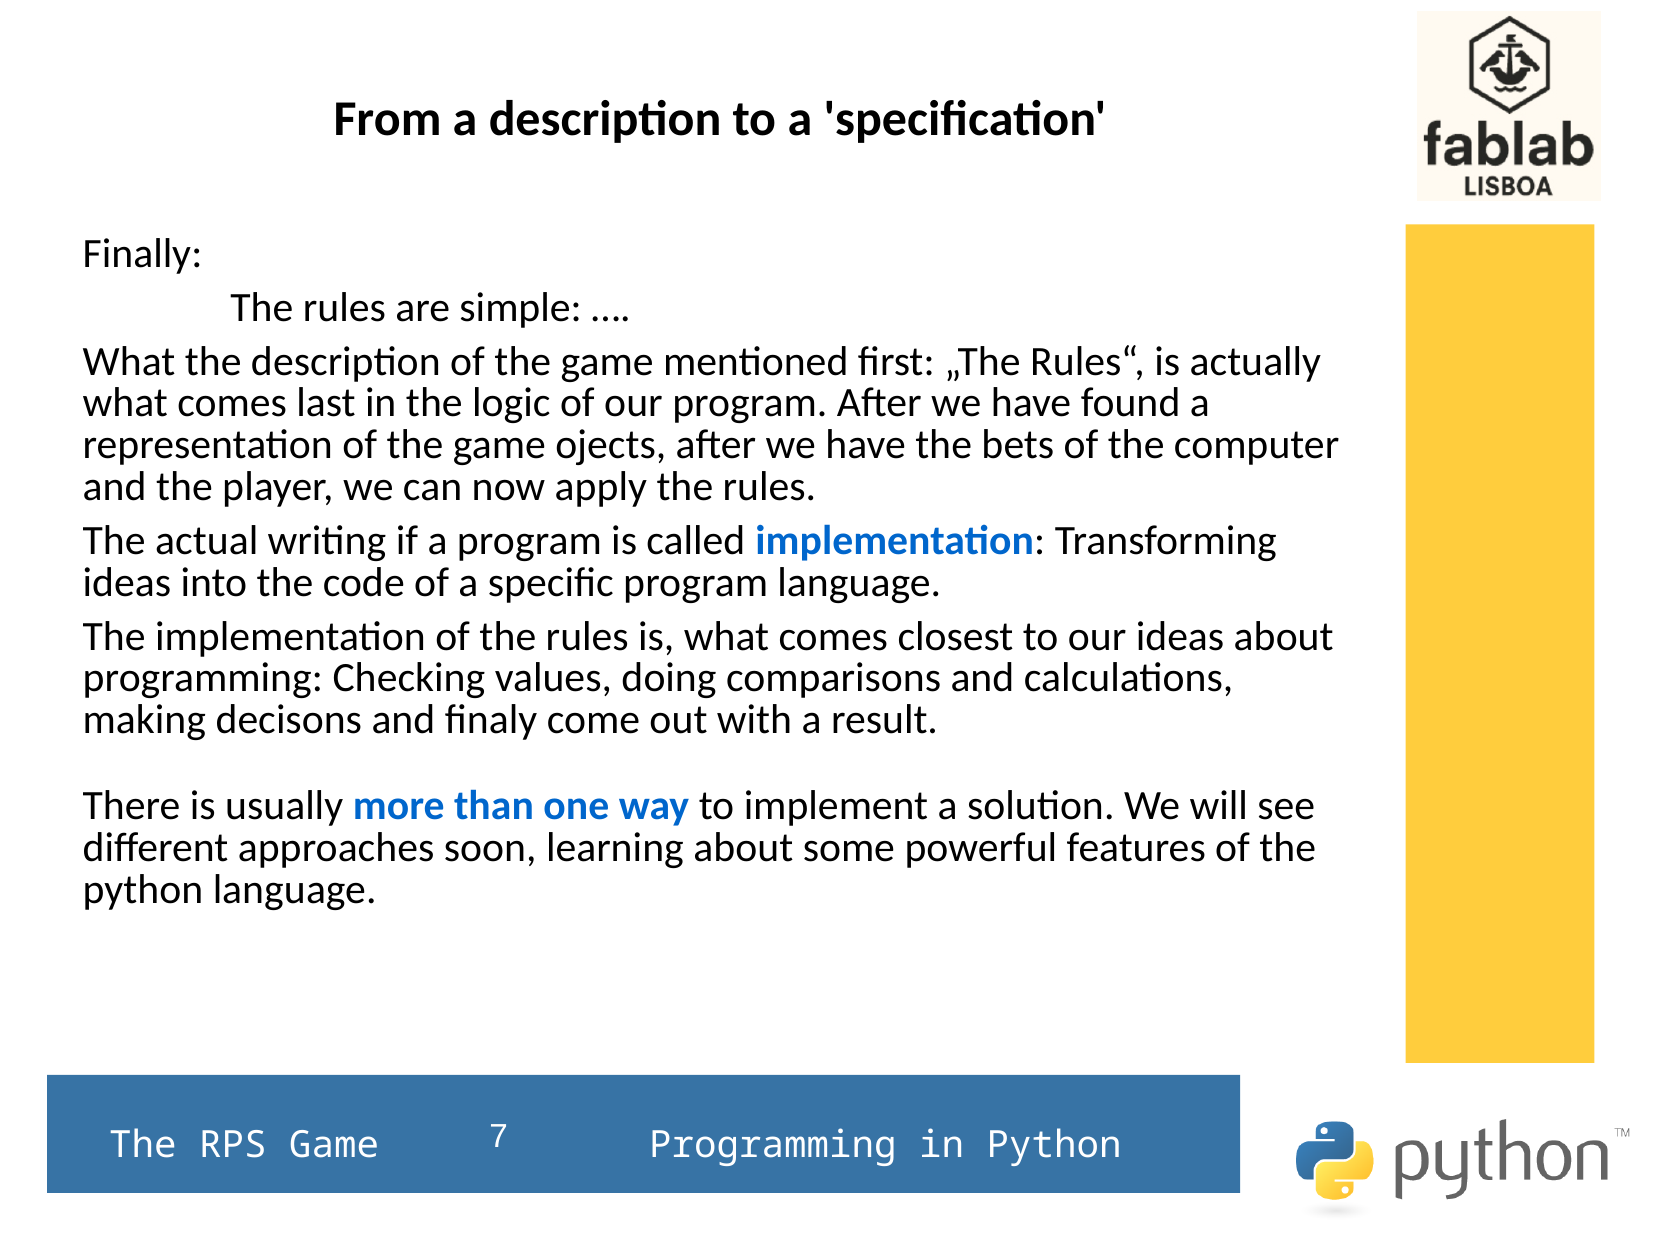

# From a description to a 'specification'
Finally:
		The rules are simple: ….
What the description of the game mentioned first: „The Rules“, is actually what comes last in the logic of our program. After we have found a representation of the game ojects, after we have the bets of the computer and the player, we can now apply the rules.
The actual writing if a program is called implementation: Transforming ideas into the code of a specific program language.
The implementation of the rules is, what comes closest to our ideas about programming: Checking values, doing comparisons and calculations, making decisons and finaly come out with a result.
There is usually more than one way to implement a solution. We will see different approaches soon, learning about some powerful features of the python language.
The RPS Game Programming in Python